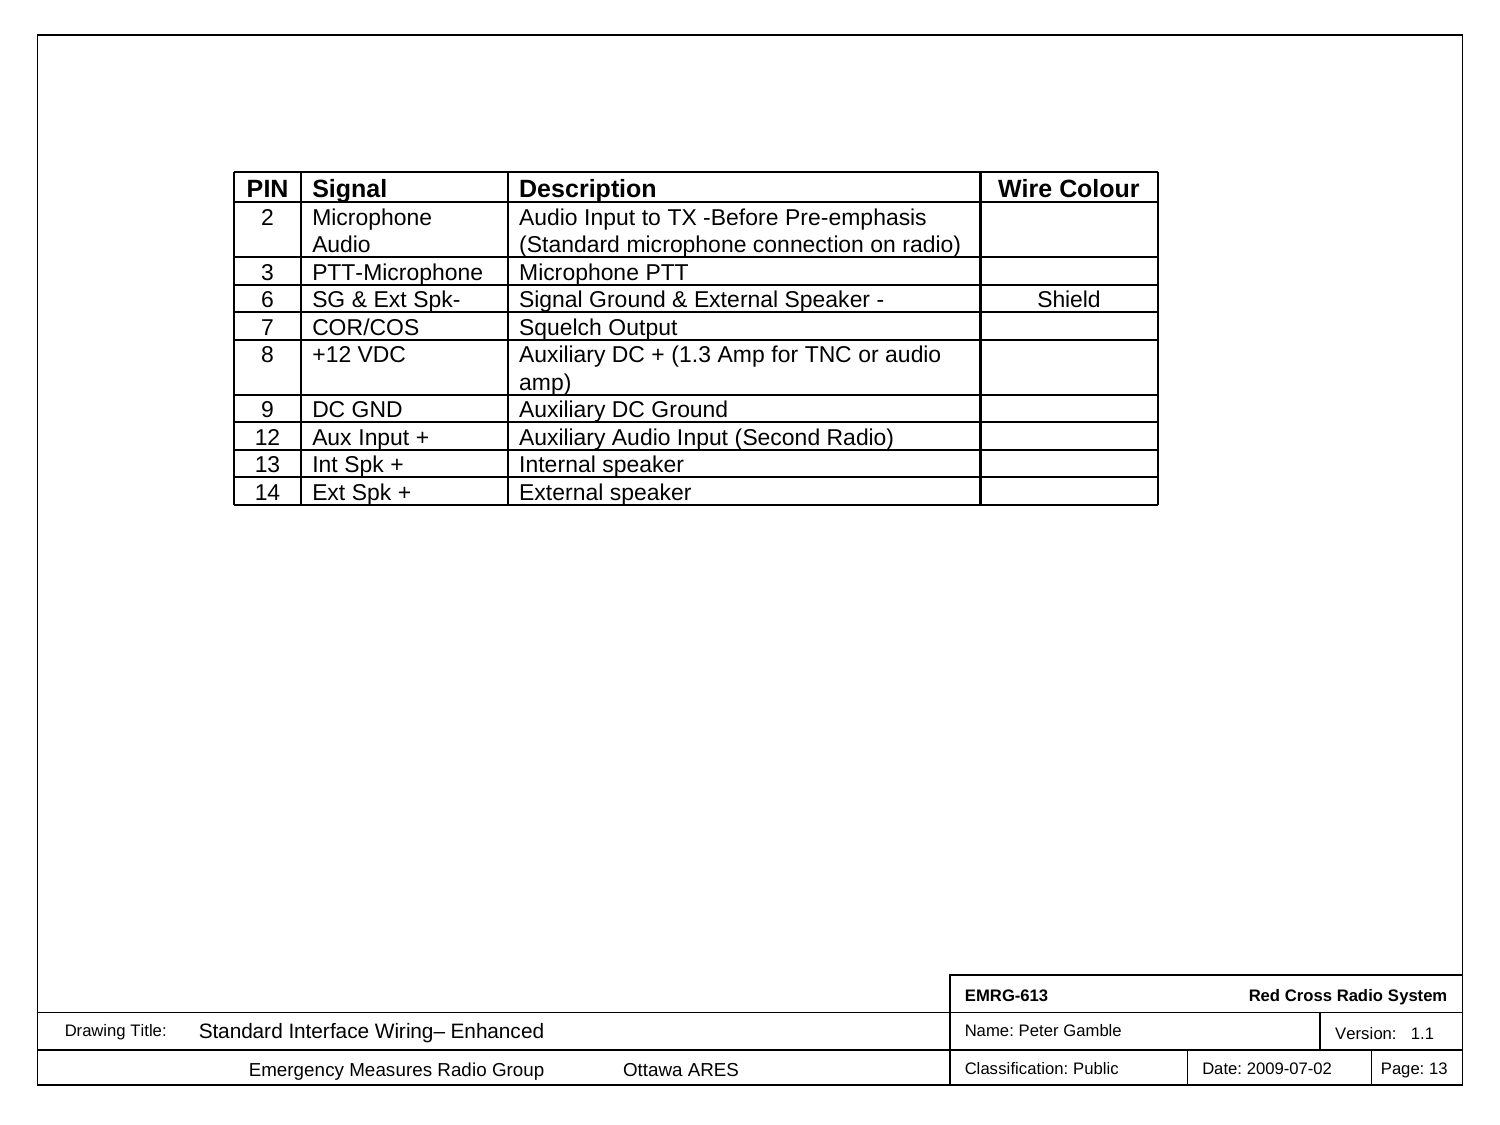

PIN
Signal
Description
Wire Colour
2
Microphone Audio
Audio Input to TX -Before Pre-emphasis
(Standard microphone connection on radio)
3
PTT-Microphone
Microphone PTT
6
SG & Ext Spk-
Signal Ground & External Speaker -
Shield
7
COR/COS
Squelch Output
8
+12 VDC
Auxiliary DC + (1.3 Amp for TNC or audio amp)
9
DC GND
Auxiliary DC Ground
12
Aux Input +
Auxiliary Audio Input (Second Radio)
13
Int Spk +
Internal speaker
14
Ext Spk +
External speaker
Standard Interface Wiring– Enhanced
Emergency Measures Radio Group Ottawa ARES
Page: